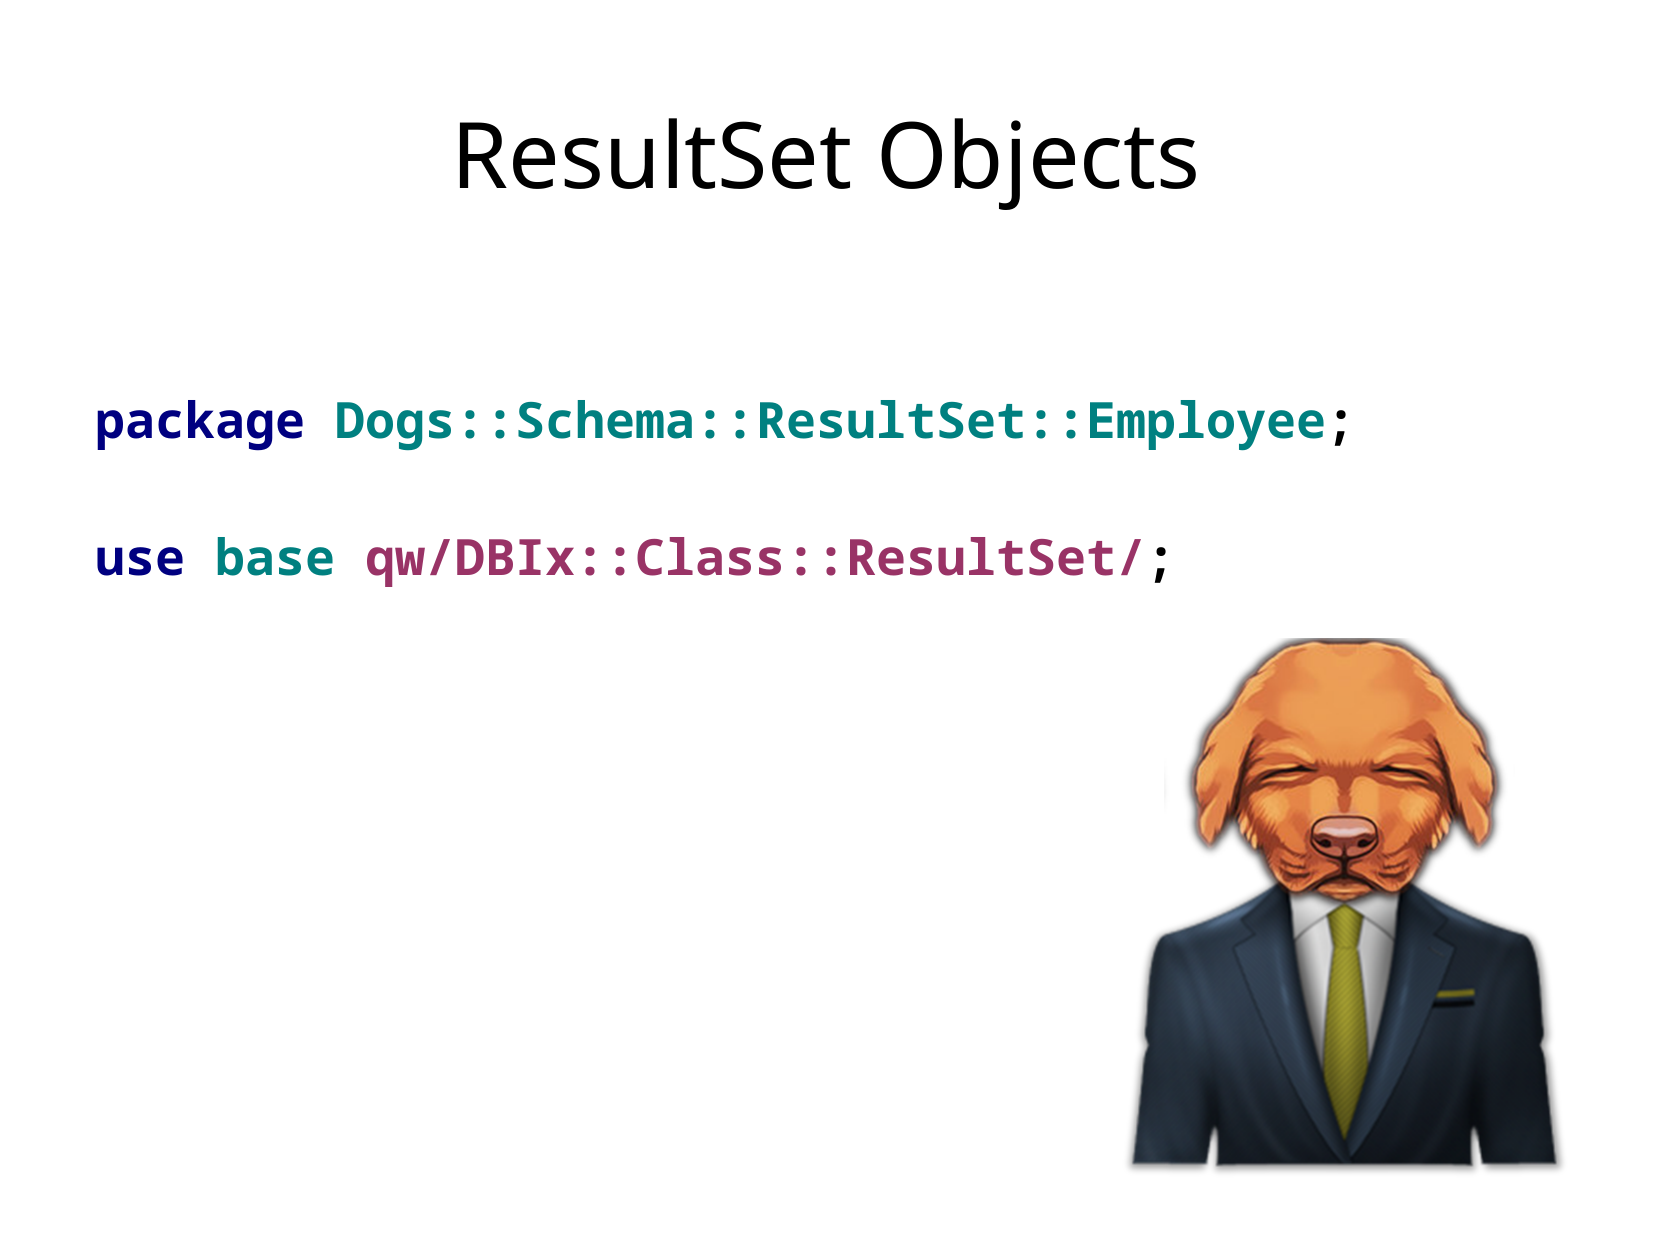

# ResultSet Objects
package Dogs::Schema::ResultSet::Employee;
use base qw/DBIx::Class::ResultSet/;